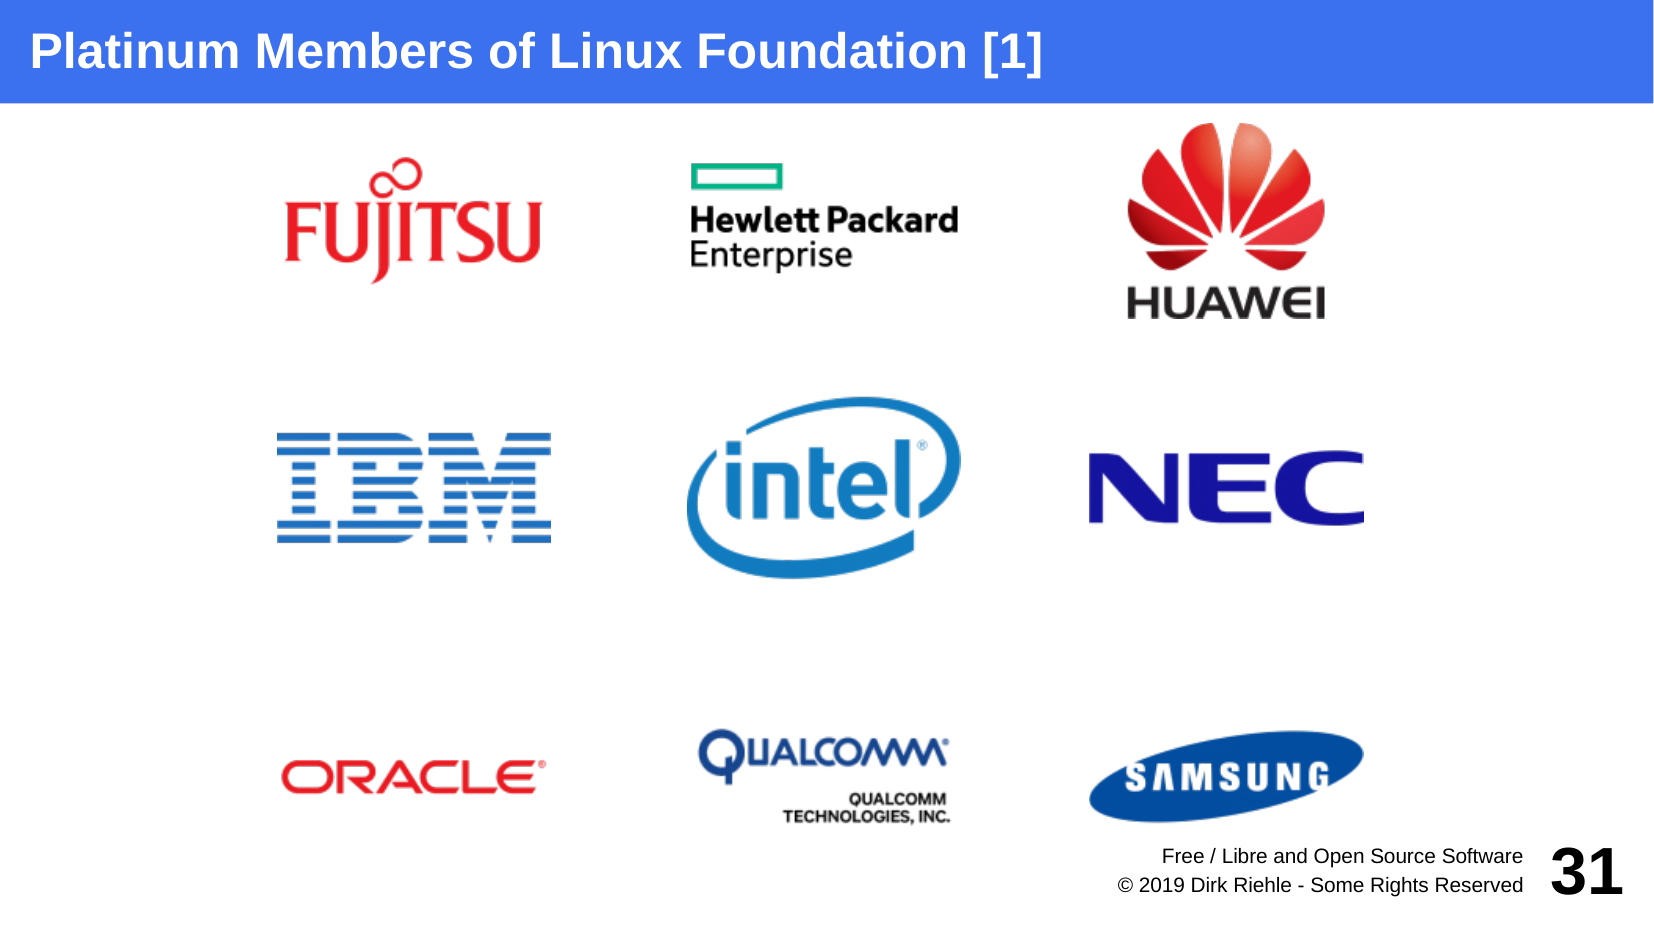

# Platinum Members of Linux Foundation [1]
Free / Libre and Open Source Software
31
© 2019 Dirk Riehle - Some Rights Reserved
[1]	Platinum members pay US$ 500,000 annually (2015)